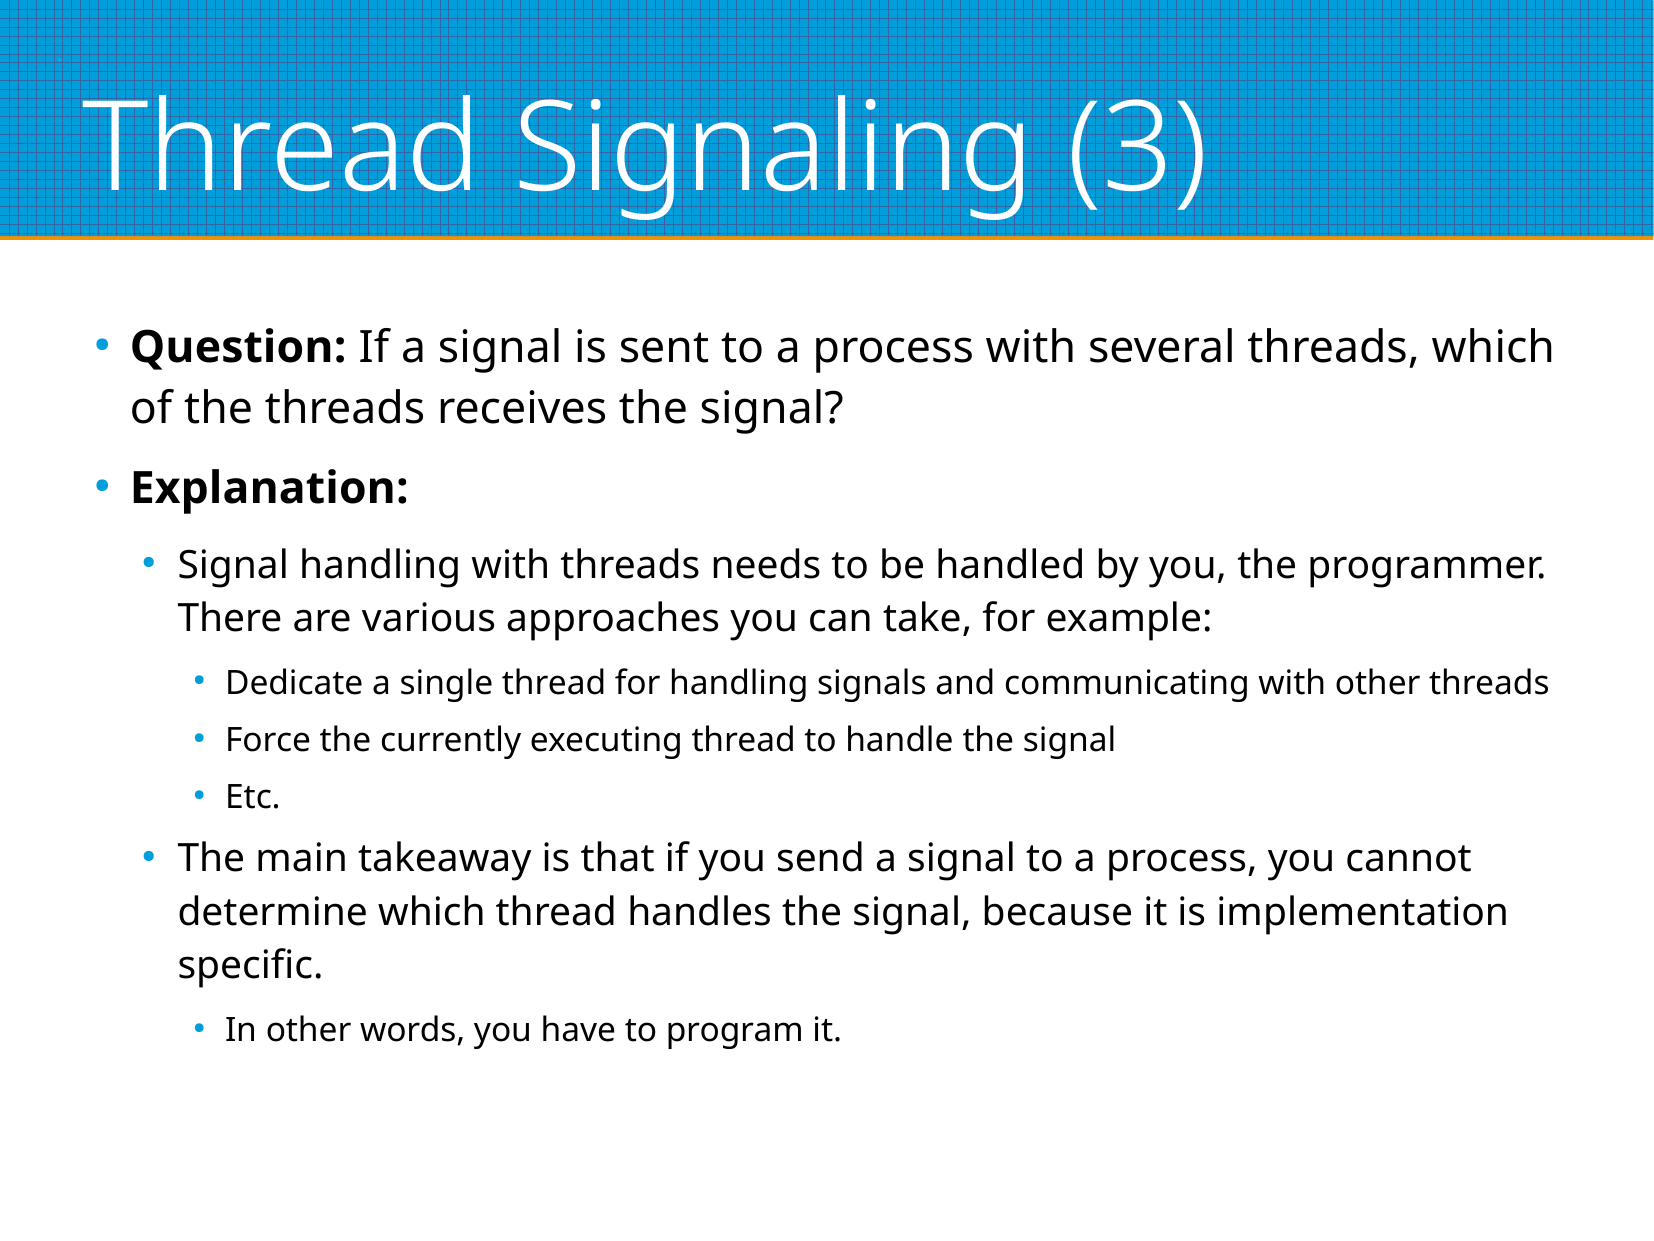

# Thread Signaling (3)
Question: If a signal is sent to a process with several threads, which of the threads receives the signal?
Explanation:
Signal handling with threads needs to be handled by you, the programmer. There are various approaches you can take, for example:
Dedicate a single thread for handling signals and communicating with other threads
Force the currently executing thread to handle the signal
Etc.
The main takeaway is that if you send a signal to a process, you cannot determine which thread handles the signal, because it is implementation specific.
In other words, you have to program it.